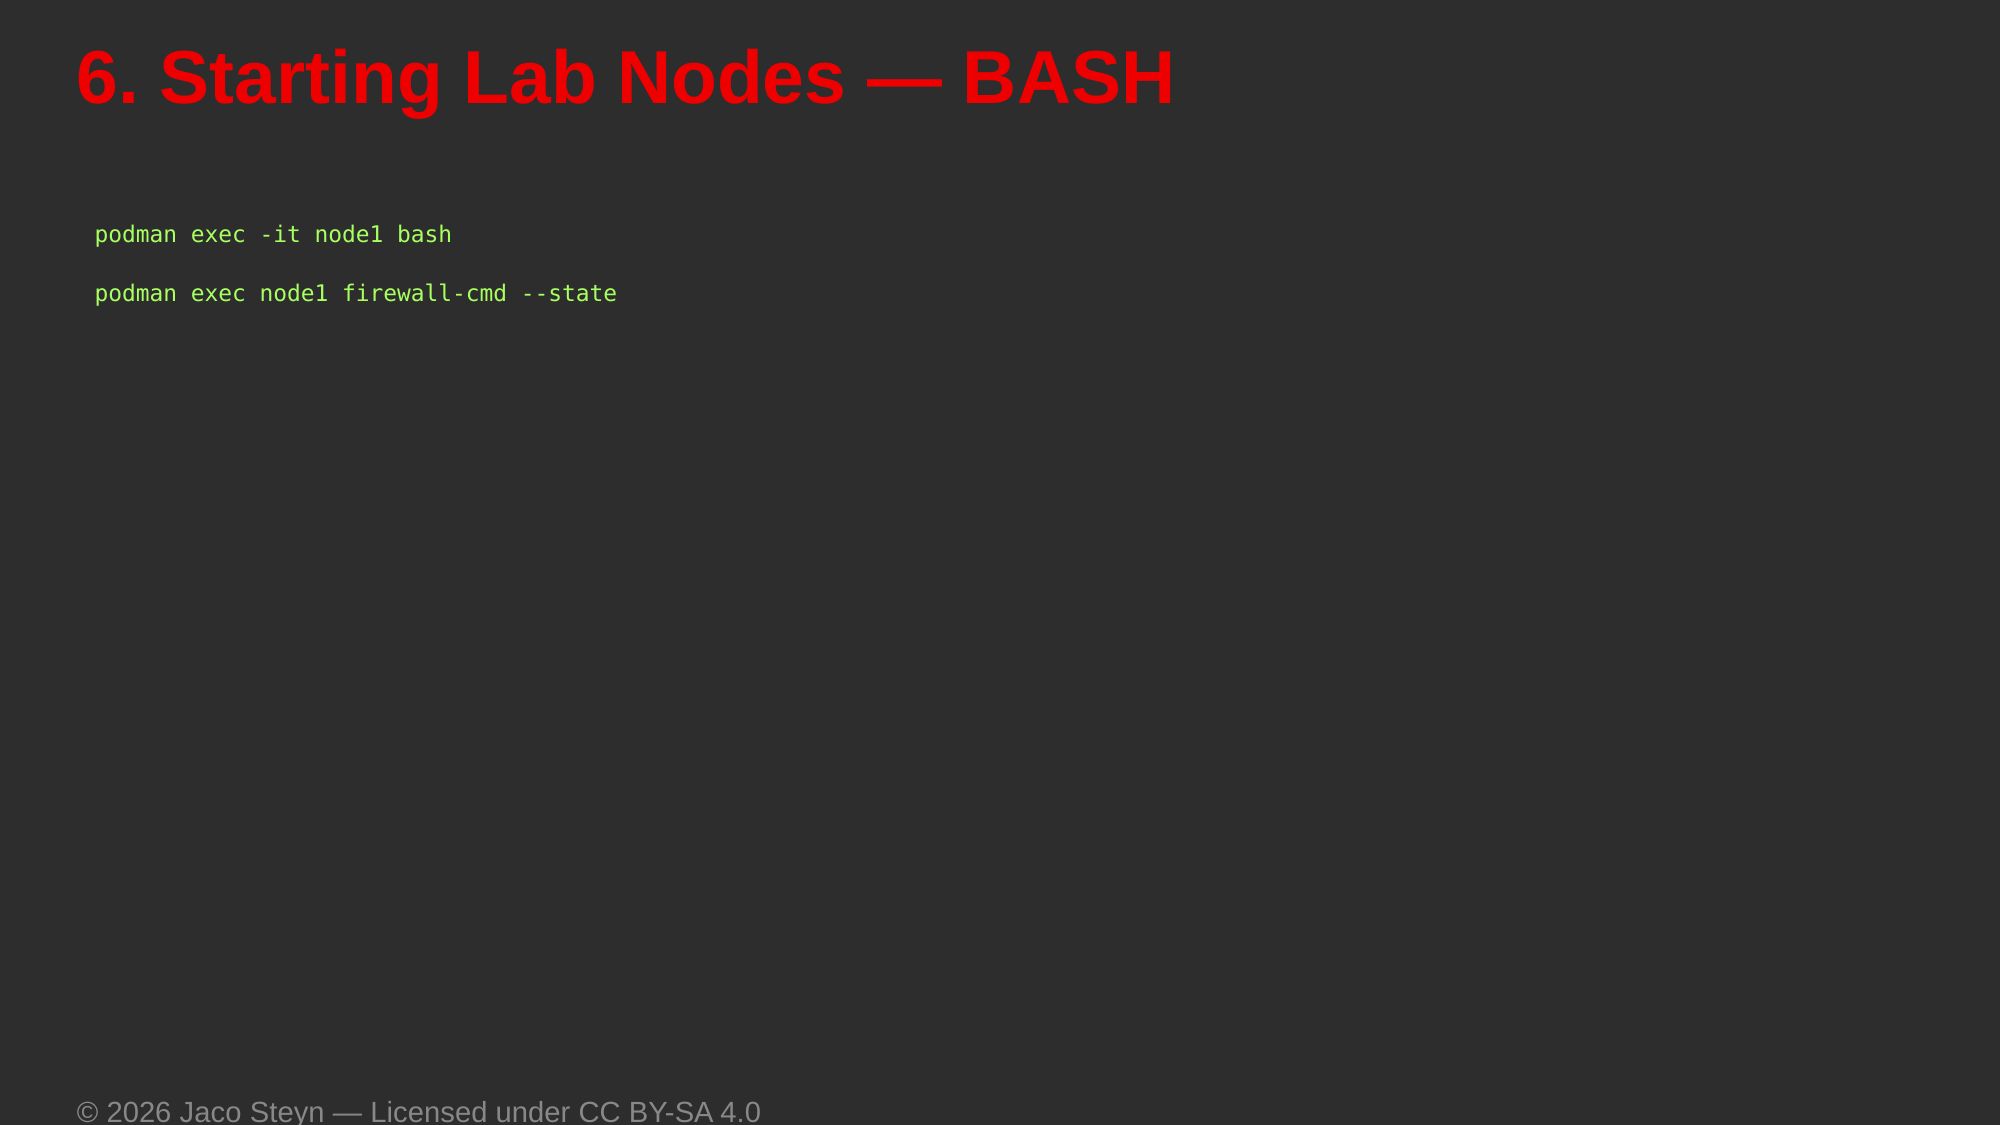

6. Starting Lab Nodes — BASH
podman exec -it node1 bash
podman exec node1 firewall-cmd --state
© 2026 Jaco Steyn — Licensed under CC BY-SA 4.0